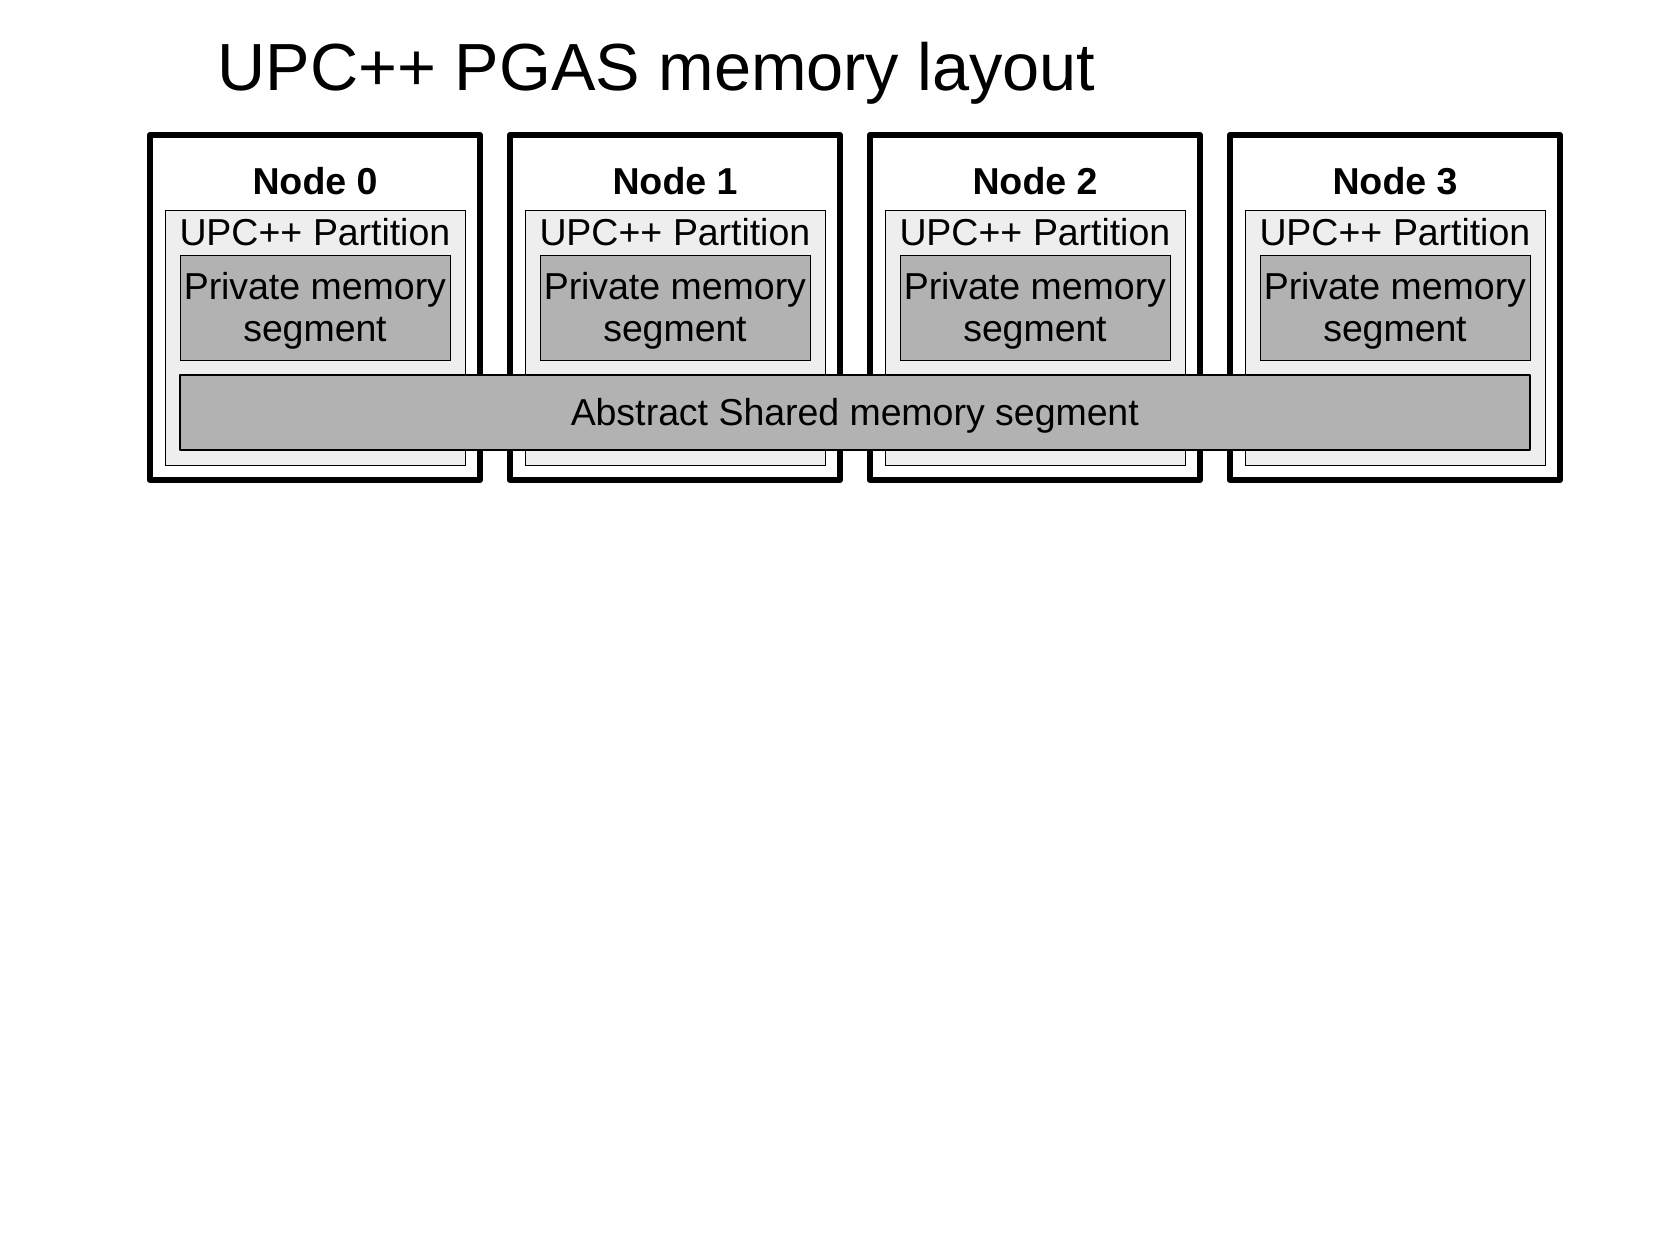

# UPC++ PGAS memory layout
Node 0
Node 1
Node 2
Node 3
UPC++ Partition
UPC++ Partition
UPC++ Partition
UPC++ Partition
Private memory
segment
Private memory
segment
Private memory
segment
Private memory
segment
Abstract Shared memory segment